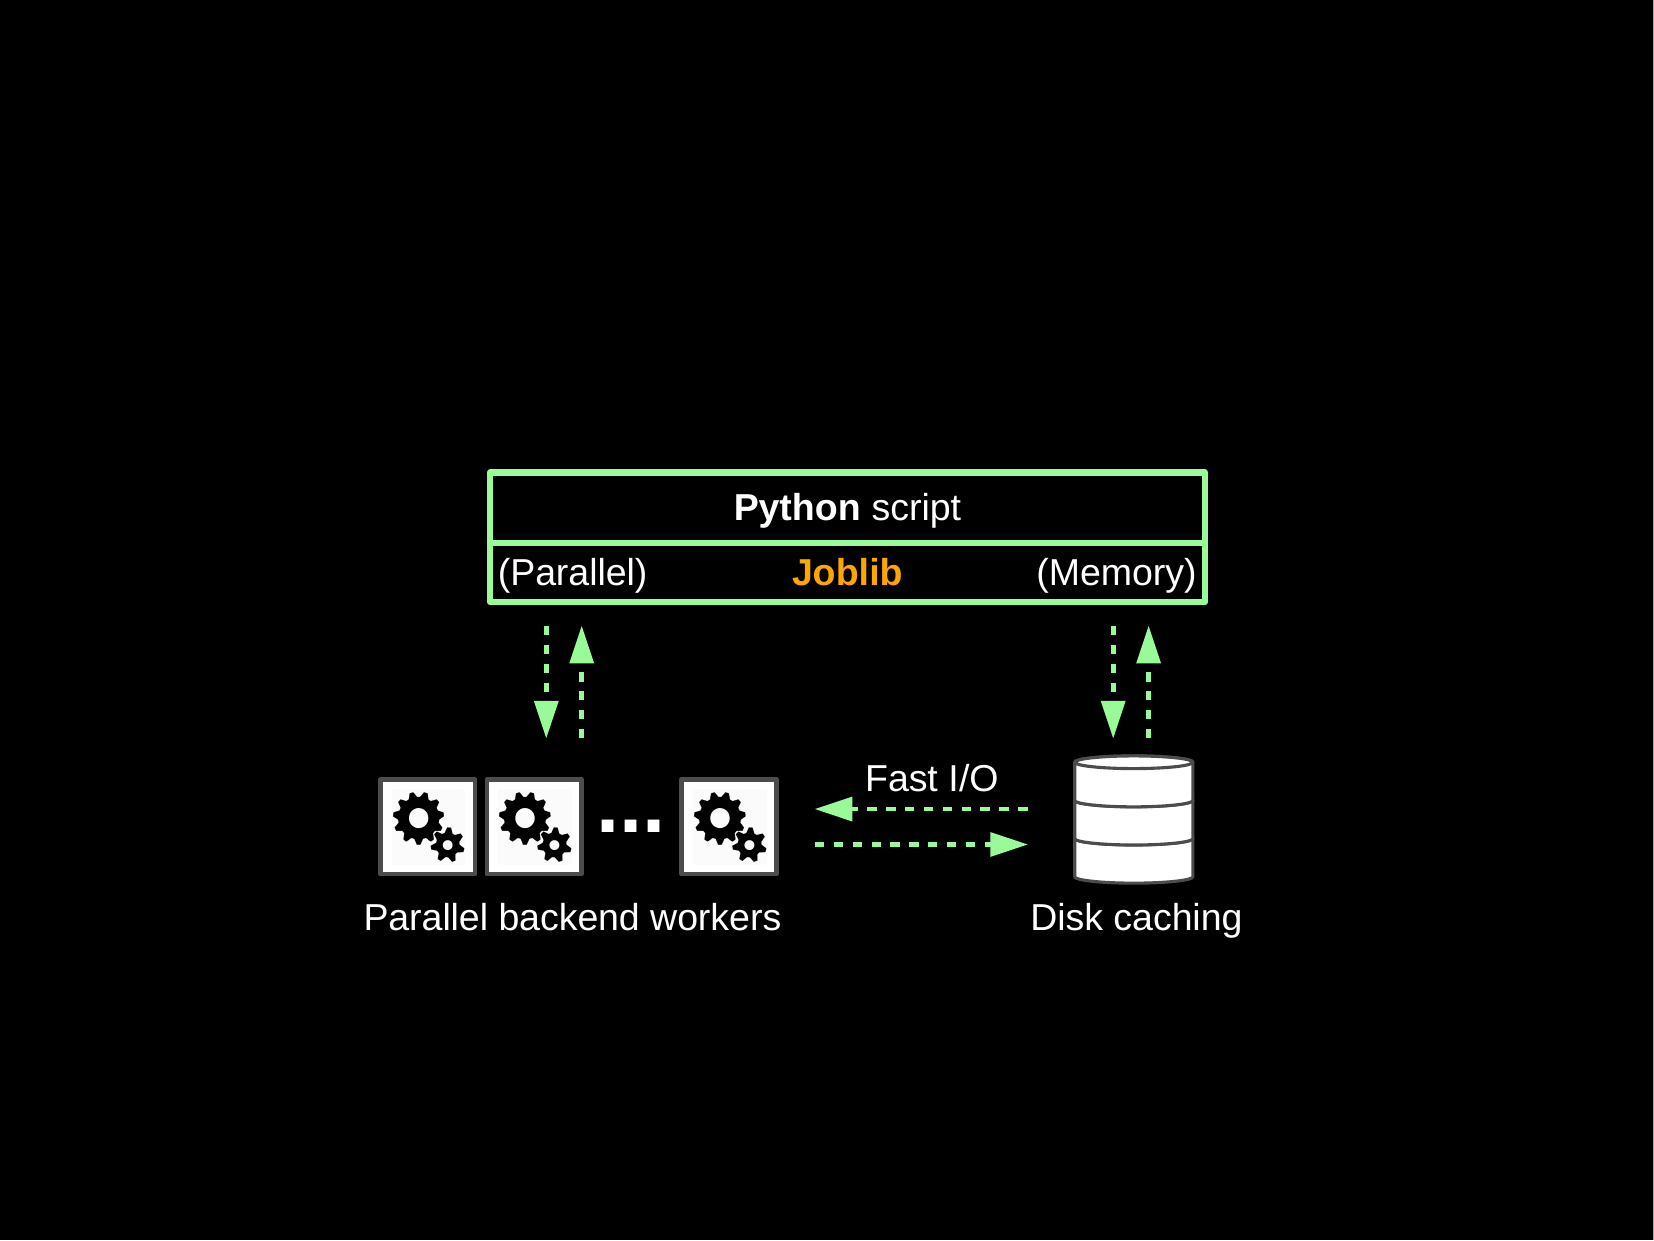

Python script
Joblib
(Parallel)
(Memory)
...
Fast I/O
Parallel backend workers
Disk caching